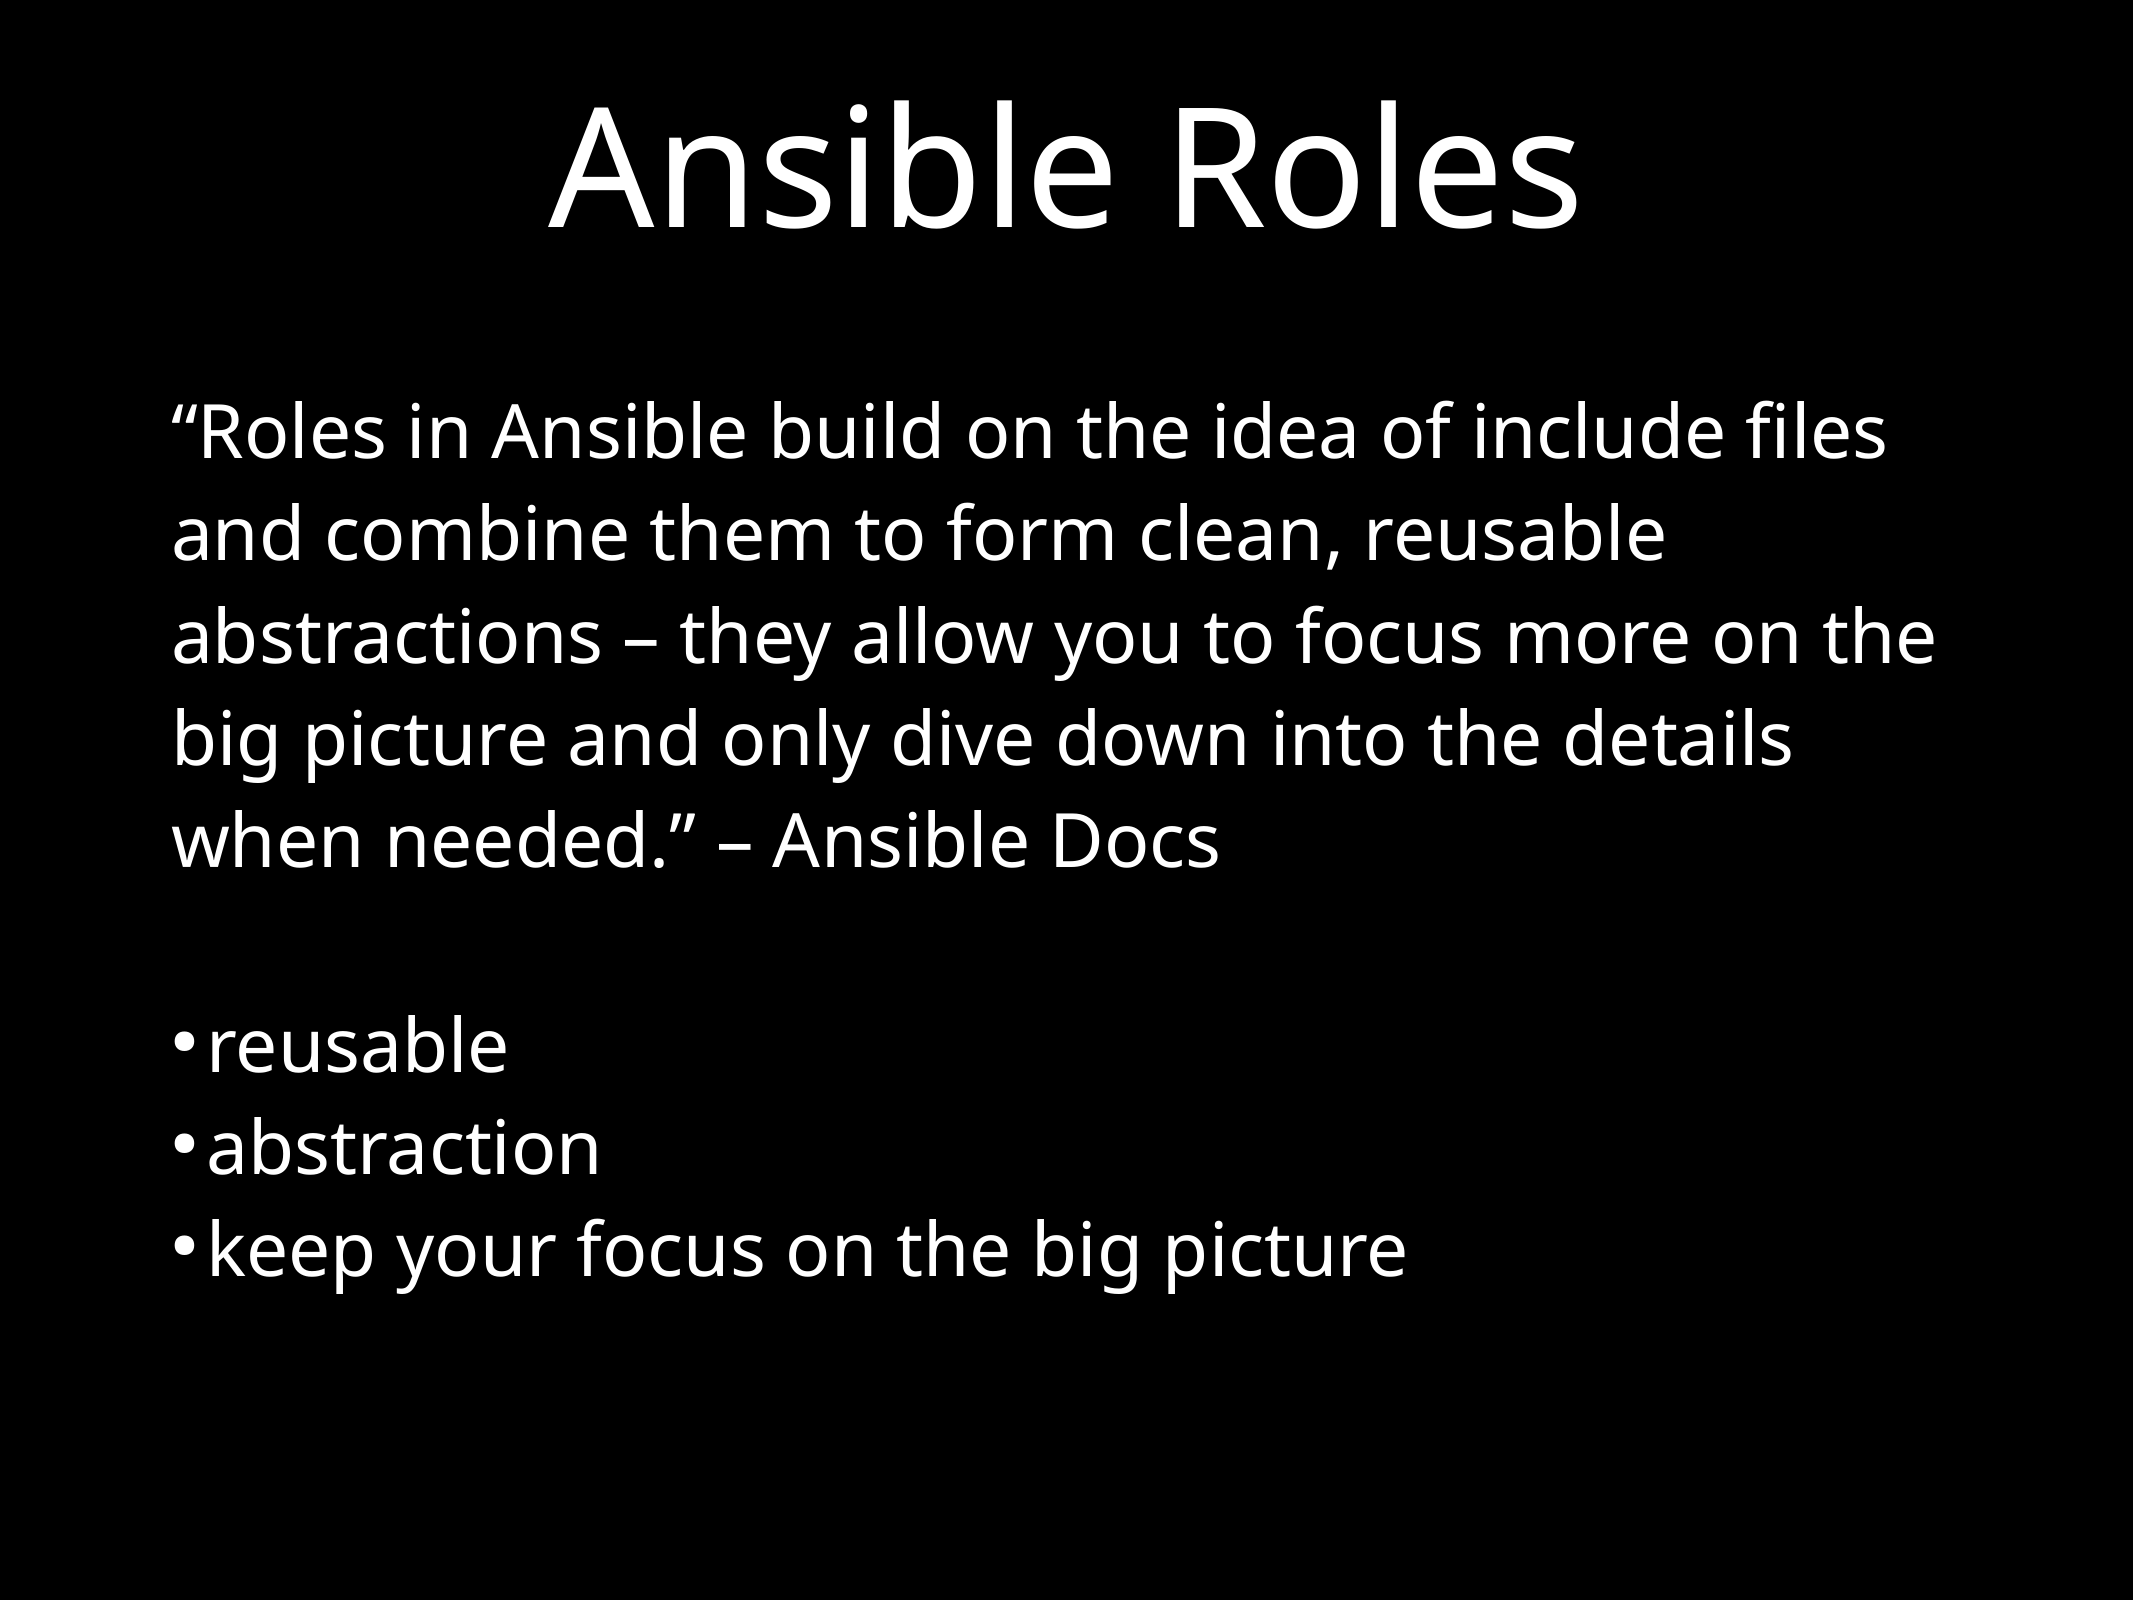

Ansible Roles
“Roles in Ansible build on the idea of include files and combine them to form clean, reusable abstractions – they allow you to focus more on the big picture and only dive down into the details when needed.” – Ansible Docs
reusable
abstraction
keep your focus on the big picture